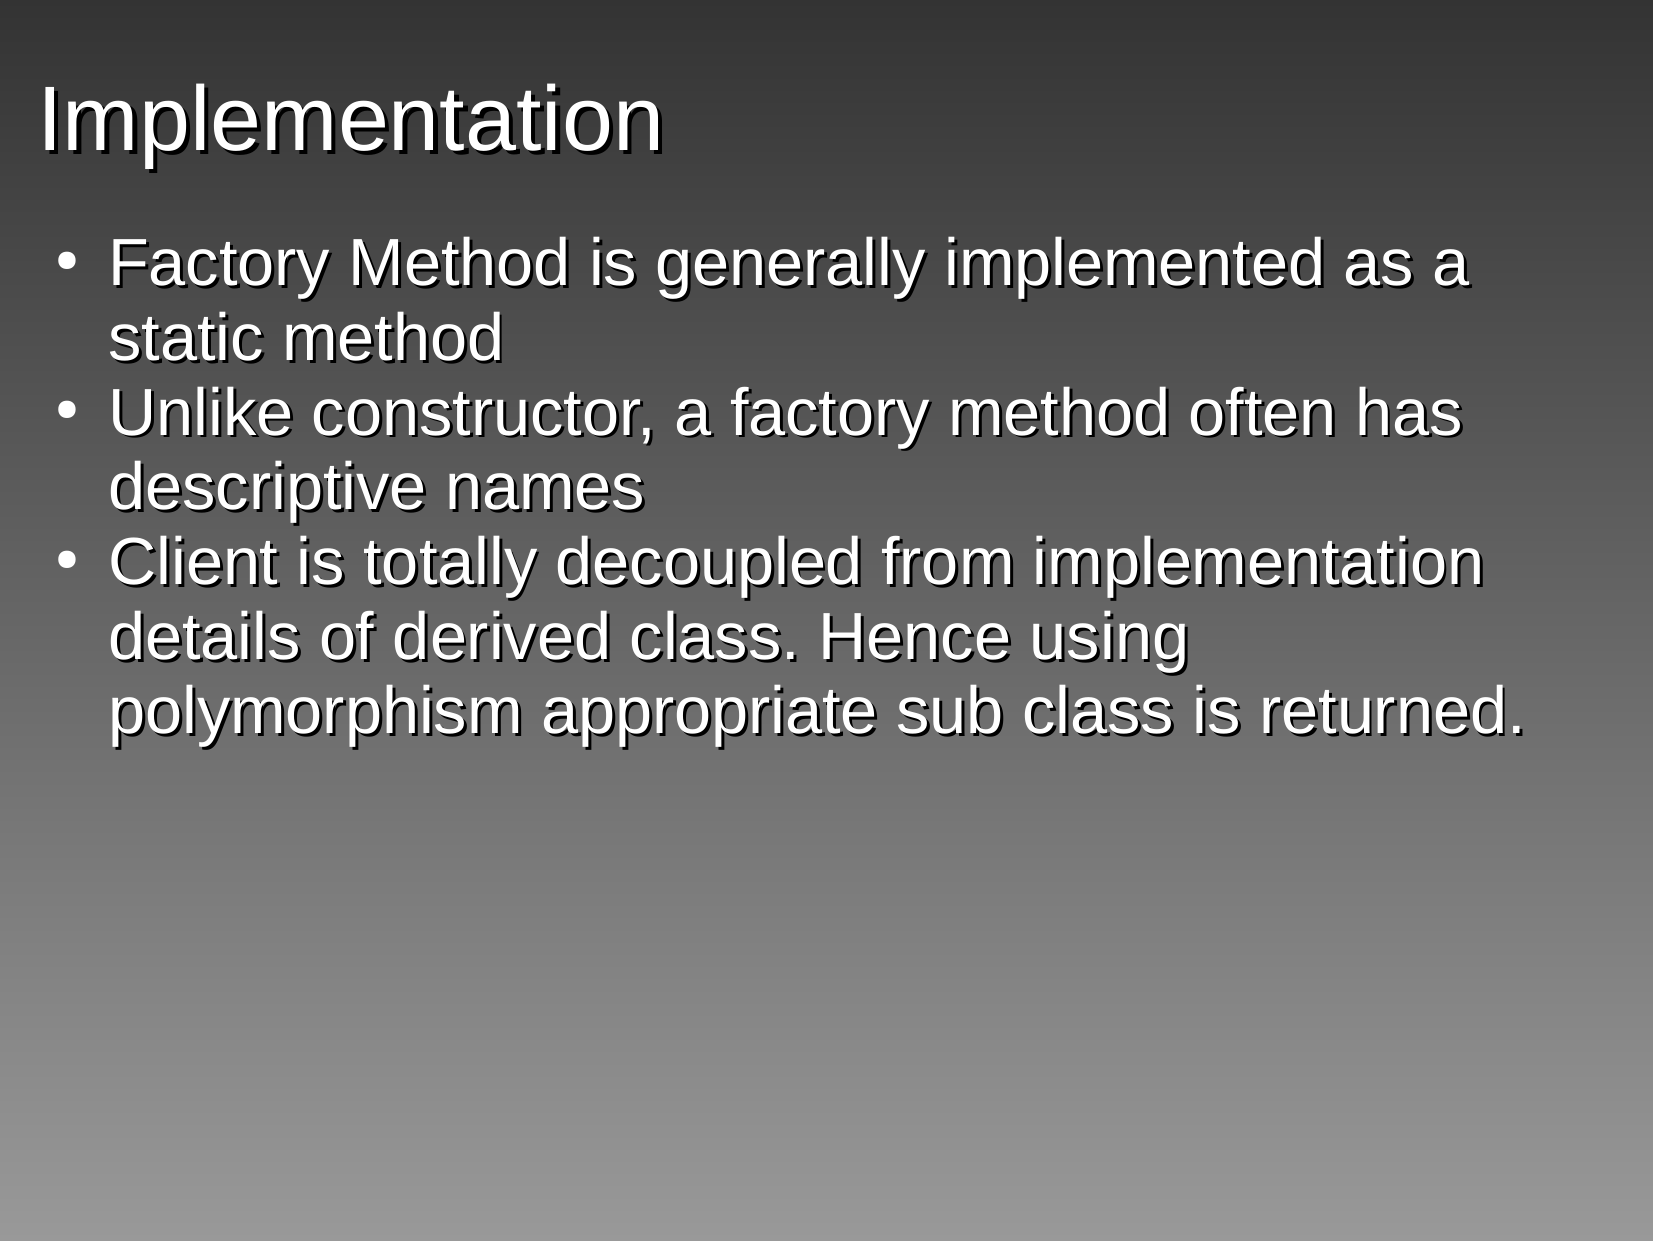

# Implementation
Factory Method is generally implemented as a static method
Unlike constructor, a factory method often has descriptive names
Client is totally decoupled from implementation details of derived class. Hence using polymorphism appropriate sub class is returned.